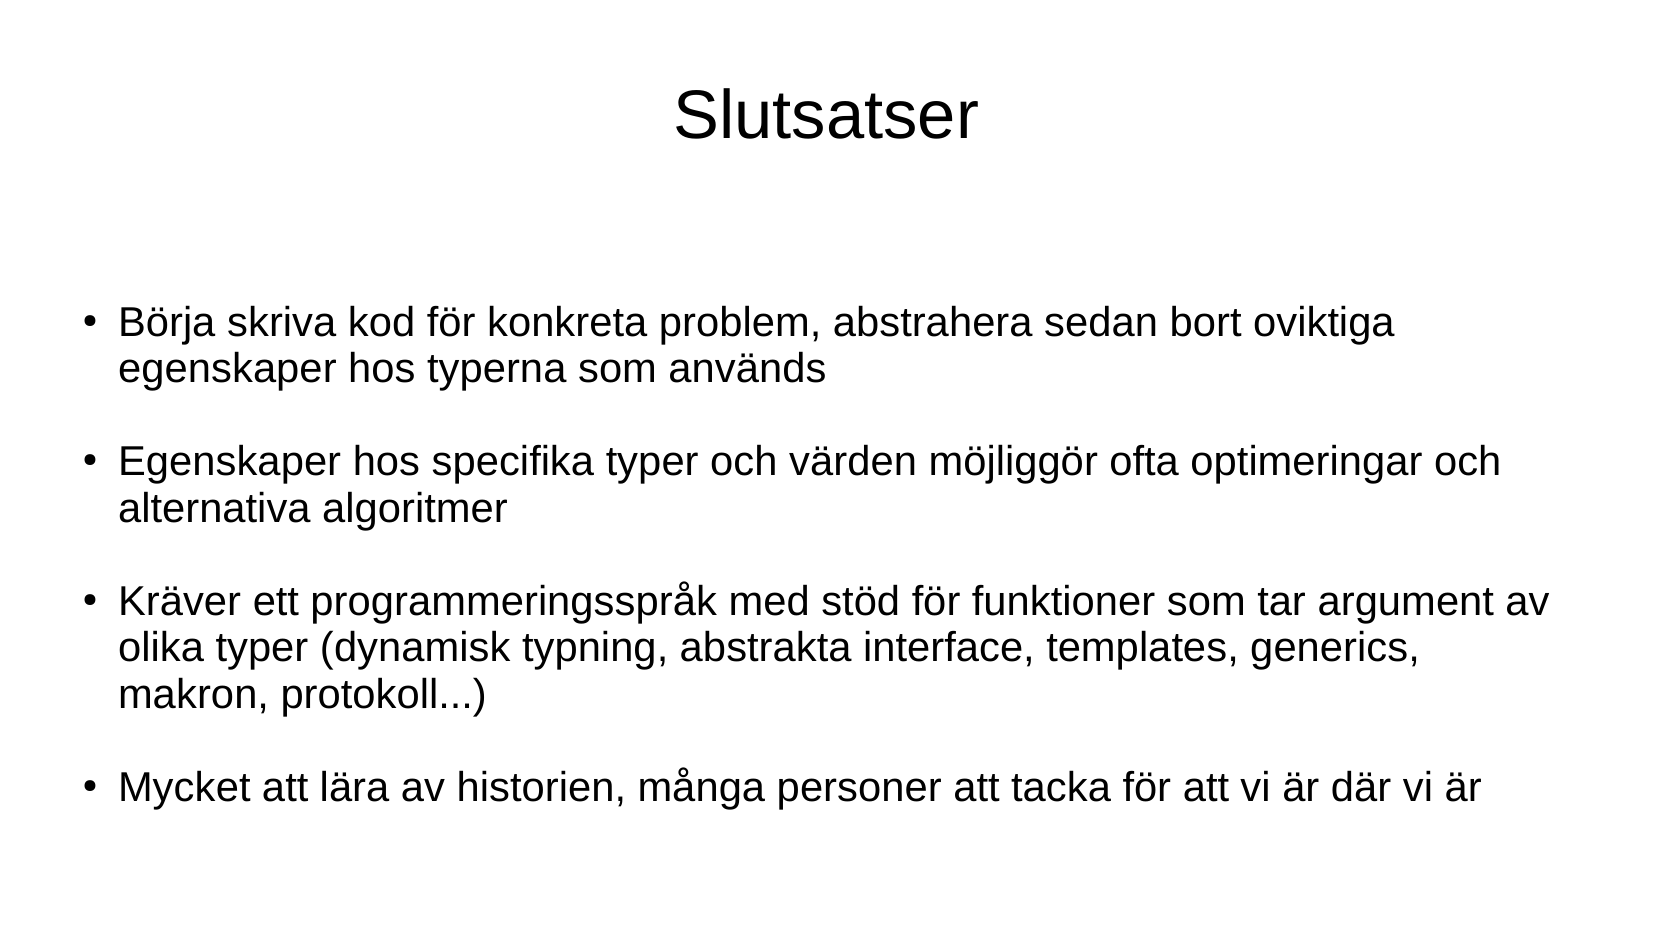

# Slutsatser
Börja skriva kod för konkreta problem, abstrahera sedan bort oviktiga egenskaper hos typerna som används
Egenskaper hos specifika typer och värden möjliggör ofta optimeringar och alternativa algoritmer
Kräver ett programmeringsspråk med stöd för funktioner som tar argument av olika typer (dynamisk typning, abstrakta interface, templates, generics, makron, protokoll...)
Mycket att lära av historien, många personer att tacka för att vi är där vi är